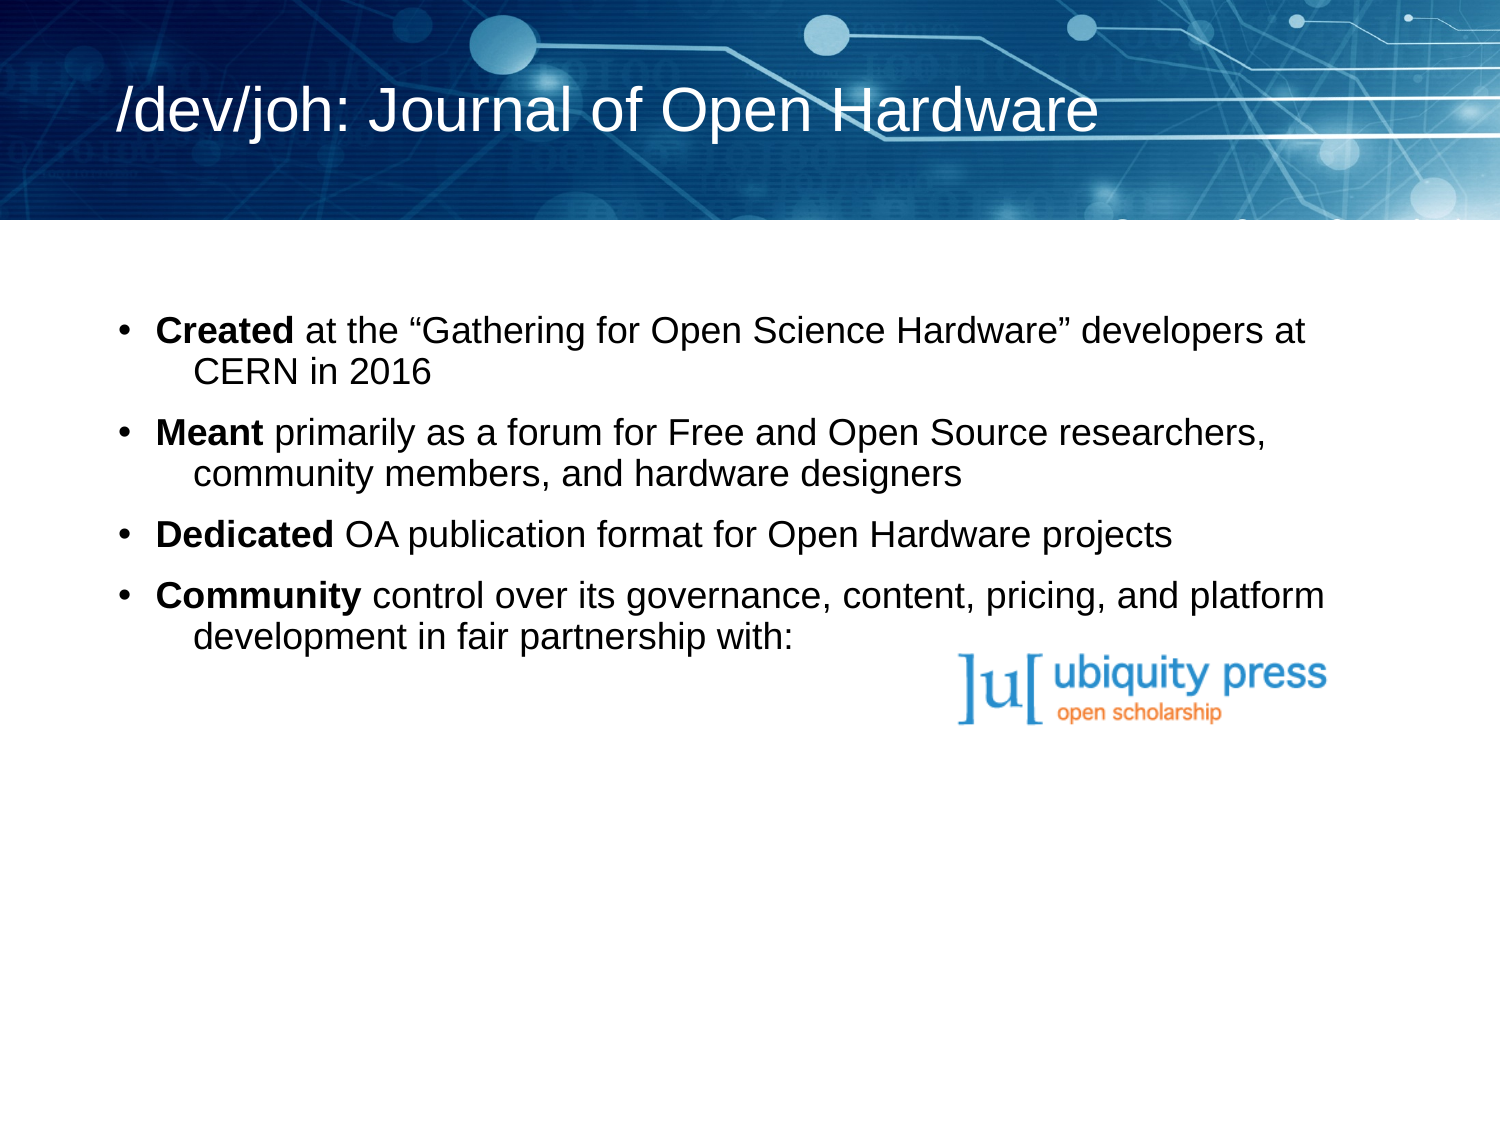

# /dev/joh: Journal of Open Hardware
Created at the “Gathering for Open Science Hardware” developers at CERN in 2016
Meant primarily as a forum for Free and Open Source researchers, community members, and hardware designers
Dedicated OA publication format for Open Hardware projects
Community control over its governance, content, pricing, and platform development in fair partnership with: